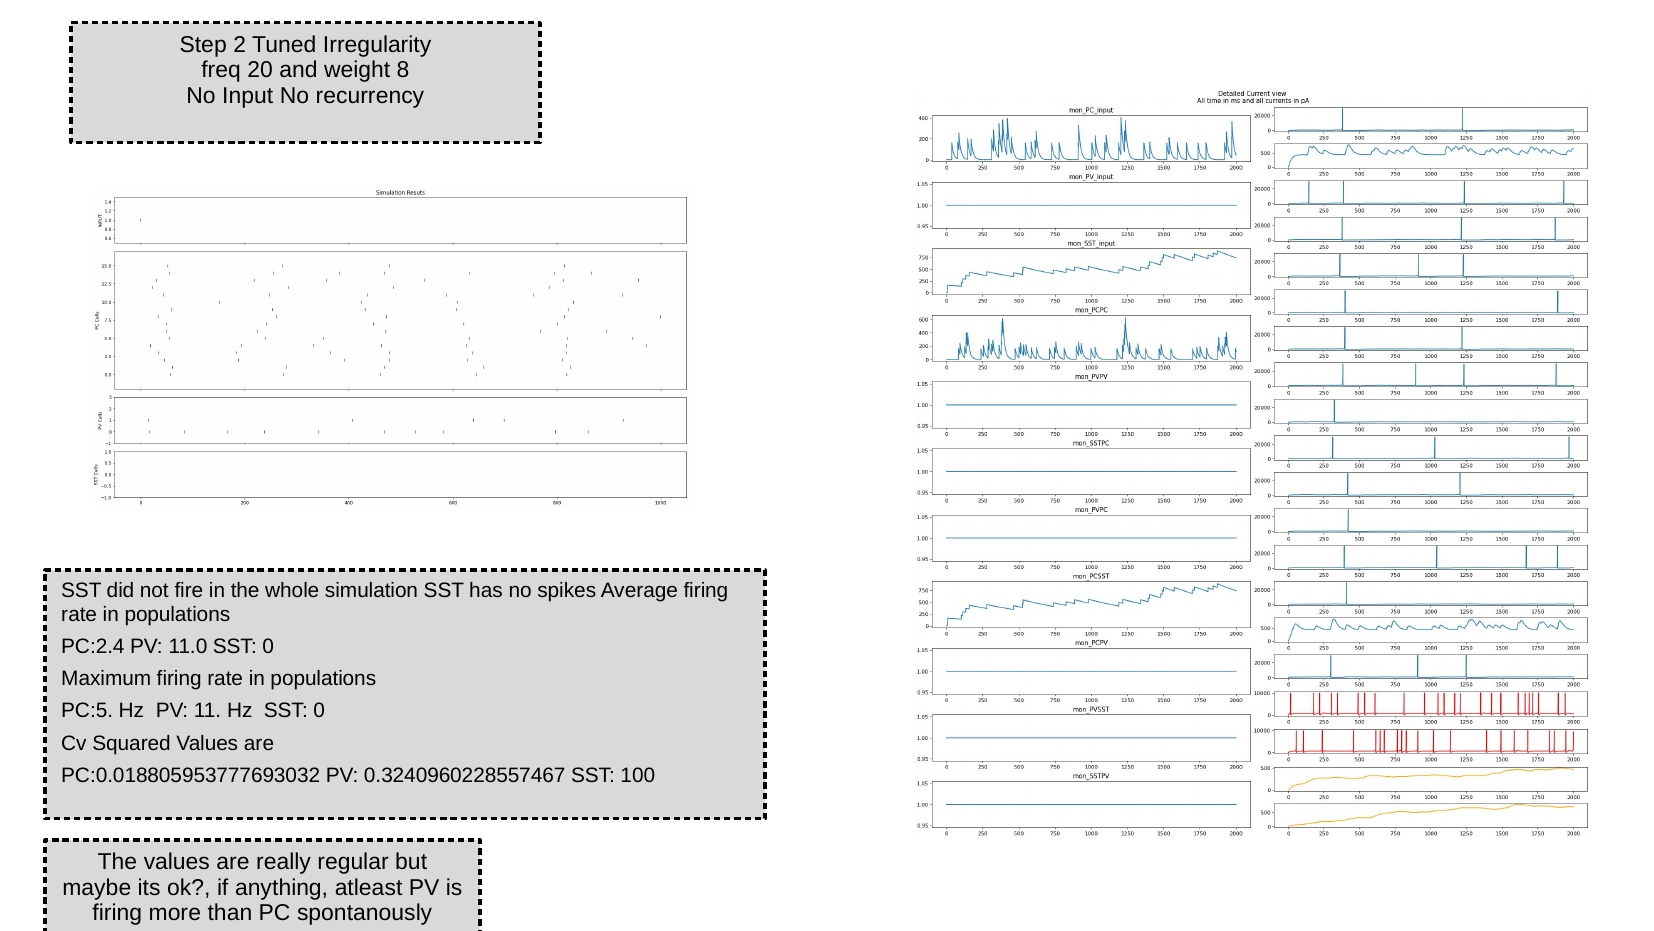

Step 2 Tuned Irregularity
freq 20 and weight 8
No Input No recurrency
SST did not fire in the whole simulation SST has no spikes Average firing rate in populations
PC:2.4 PV: 11.0 SST: 0
Maximum firing rate in populations
PC:5. Hz PV: 11. Hz SST: 0
Cv Squared Values are
PC:0.018805953777693032 PV: 0.3240960228557467 SST: 100
The values are really regular but maybe its ok?, if anything, atleast PV is firing more than PC spontanously